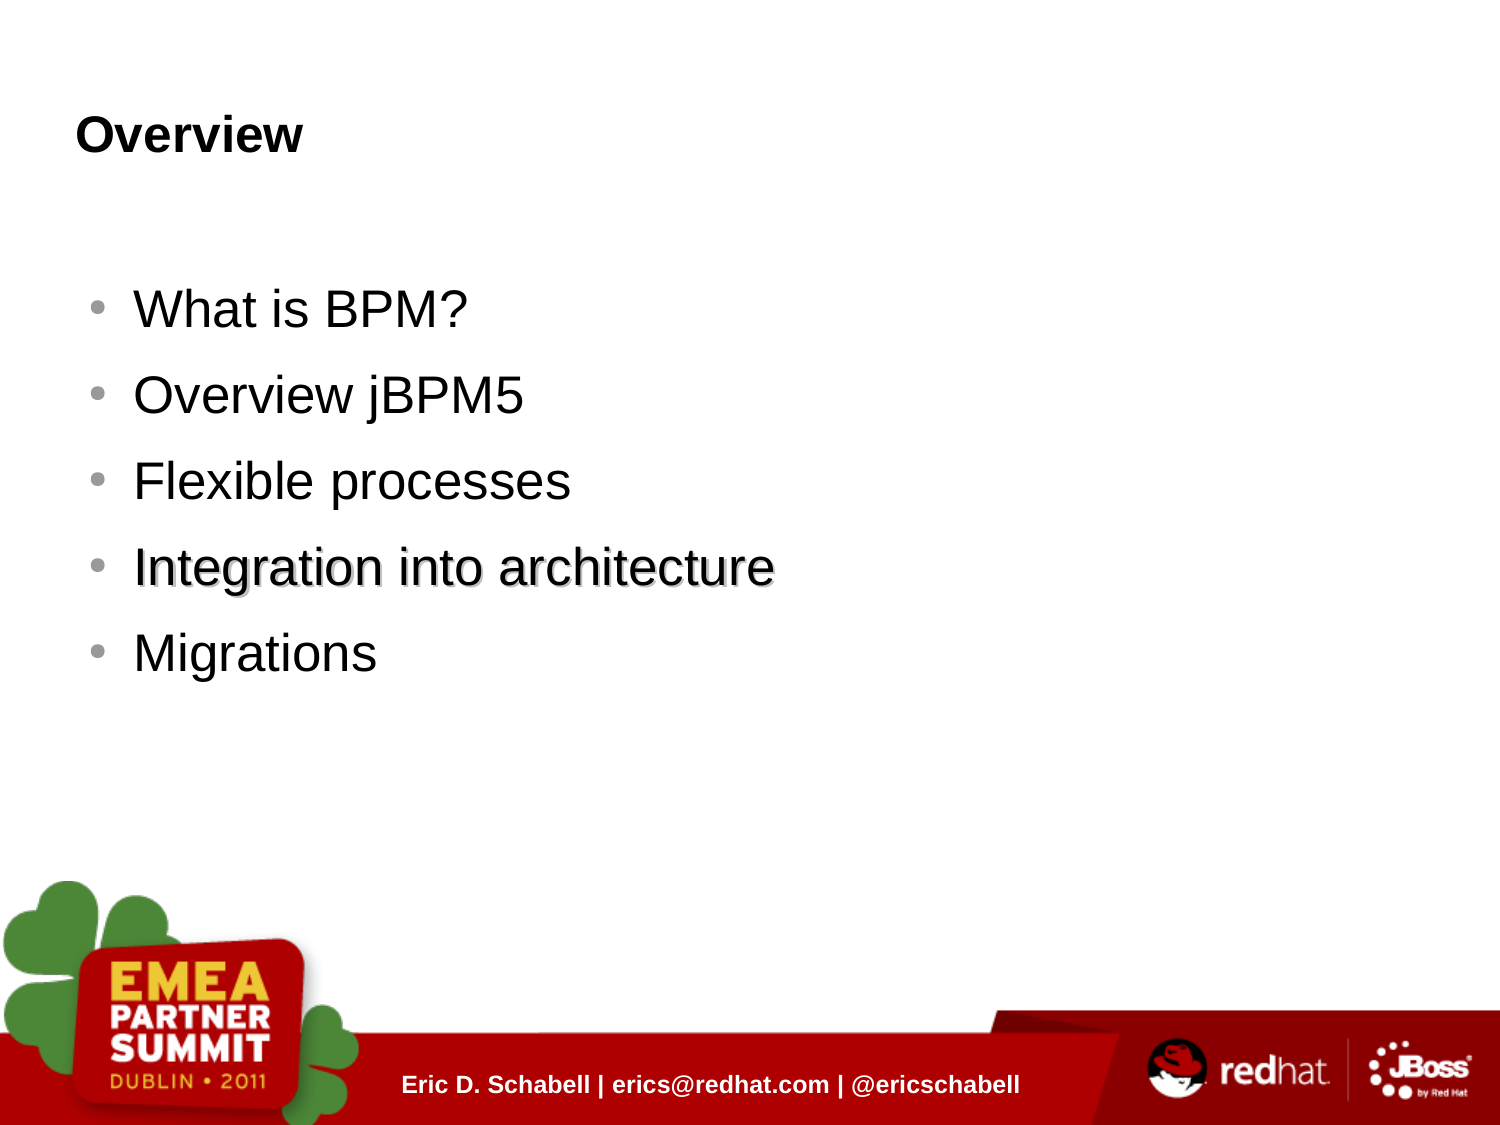

# Overview
What is BPM?
Overview jBPM5
Flexible processes
Integration into architecture
Migrations